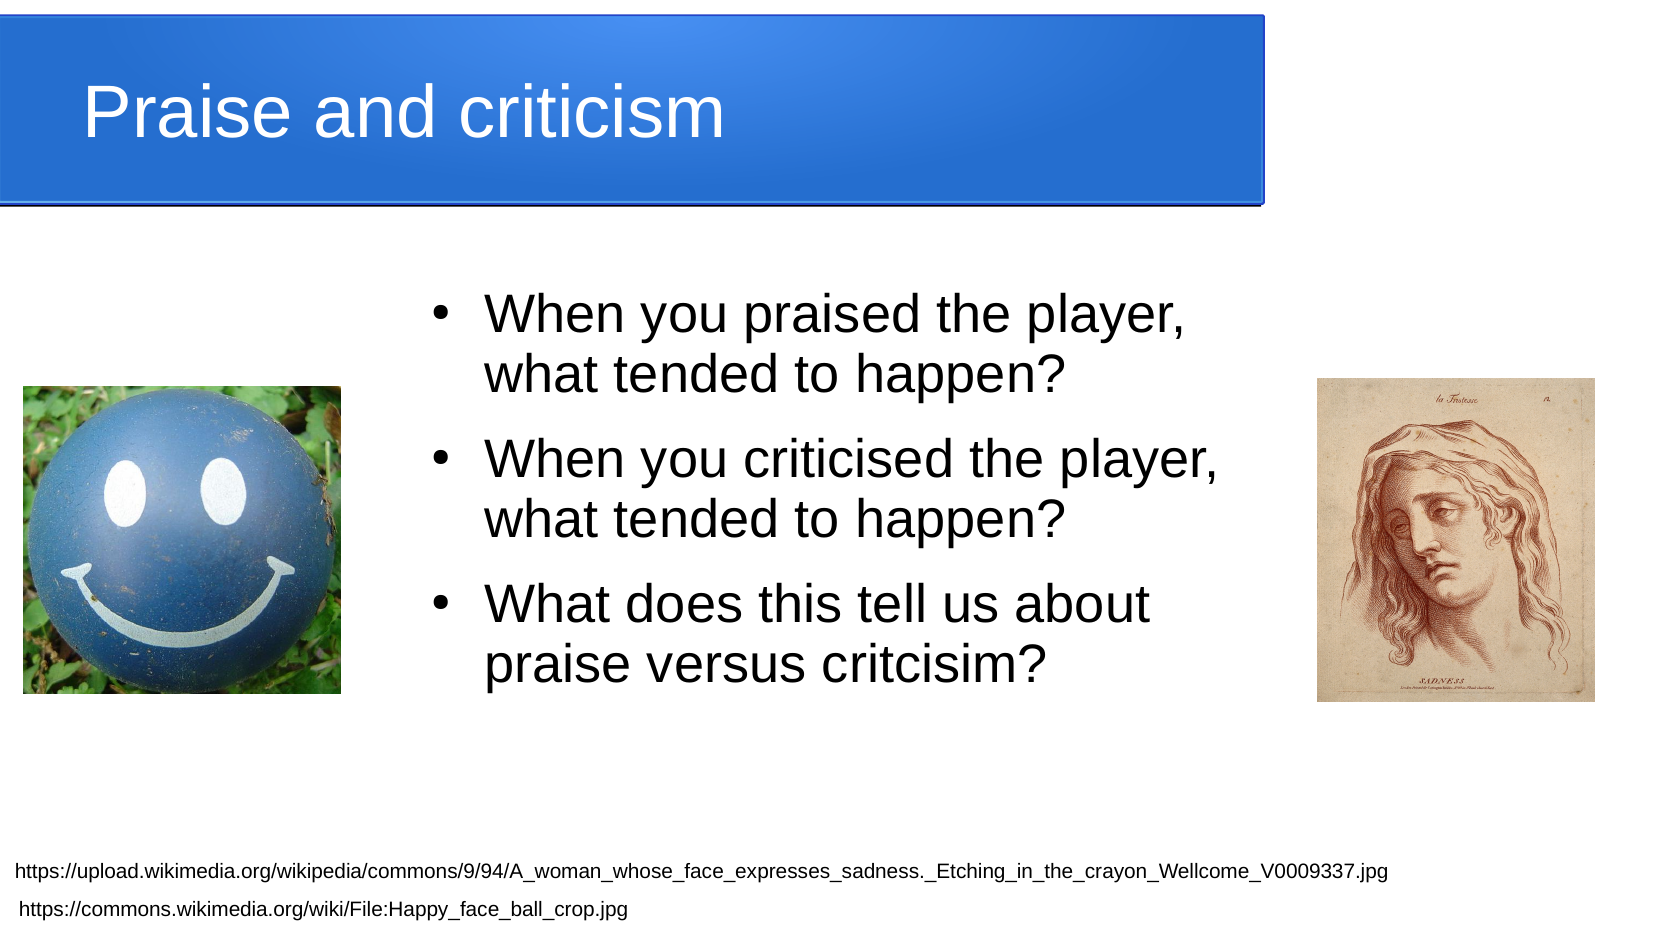

# Praise and criticism
When you praised the player, what tended to happen?
When you criticised the player, what tended to happen?
What does this tell us about praise versus critcisim?
https://upload.wikimedia.org/wikipedia/commons/9/94/A_woman_whose_face_expresses_sadness._Etching_in_the_crayon_Wellcome_V0009337.jpg
https://commons.wikimedia.org/wiki/File:Happy_face_ball_crop.jpg